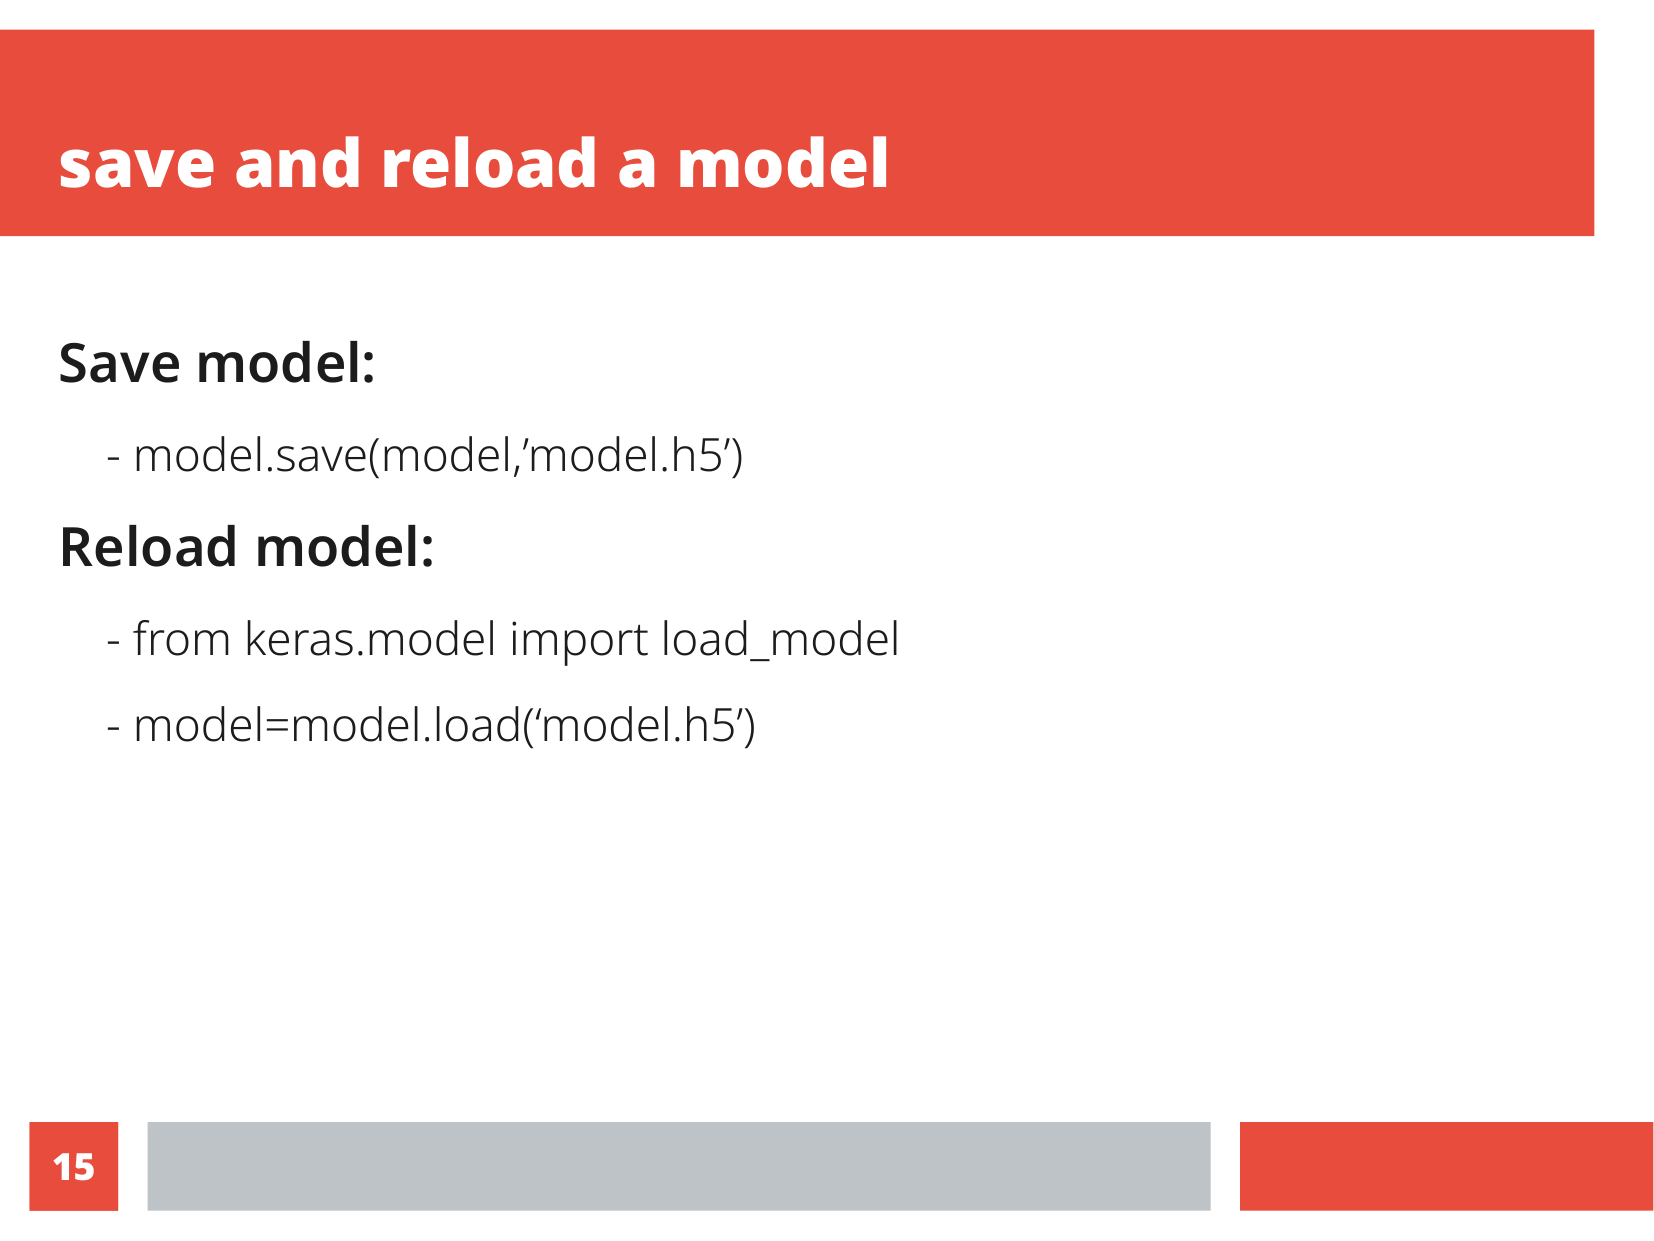

# save and reload a model
Save model:
- model.save(model,’model.h5’)
Reload model:
- from keras.model import load_model
- model=model.load(‘model.h5’)
15